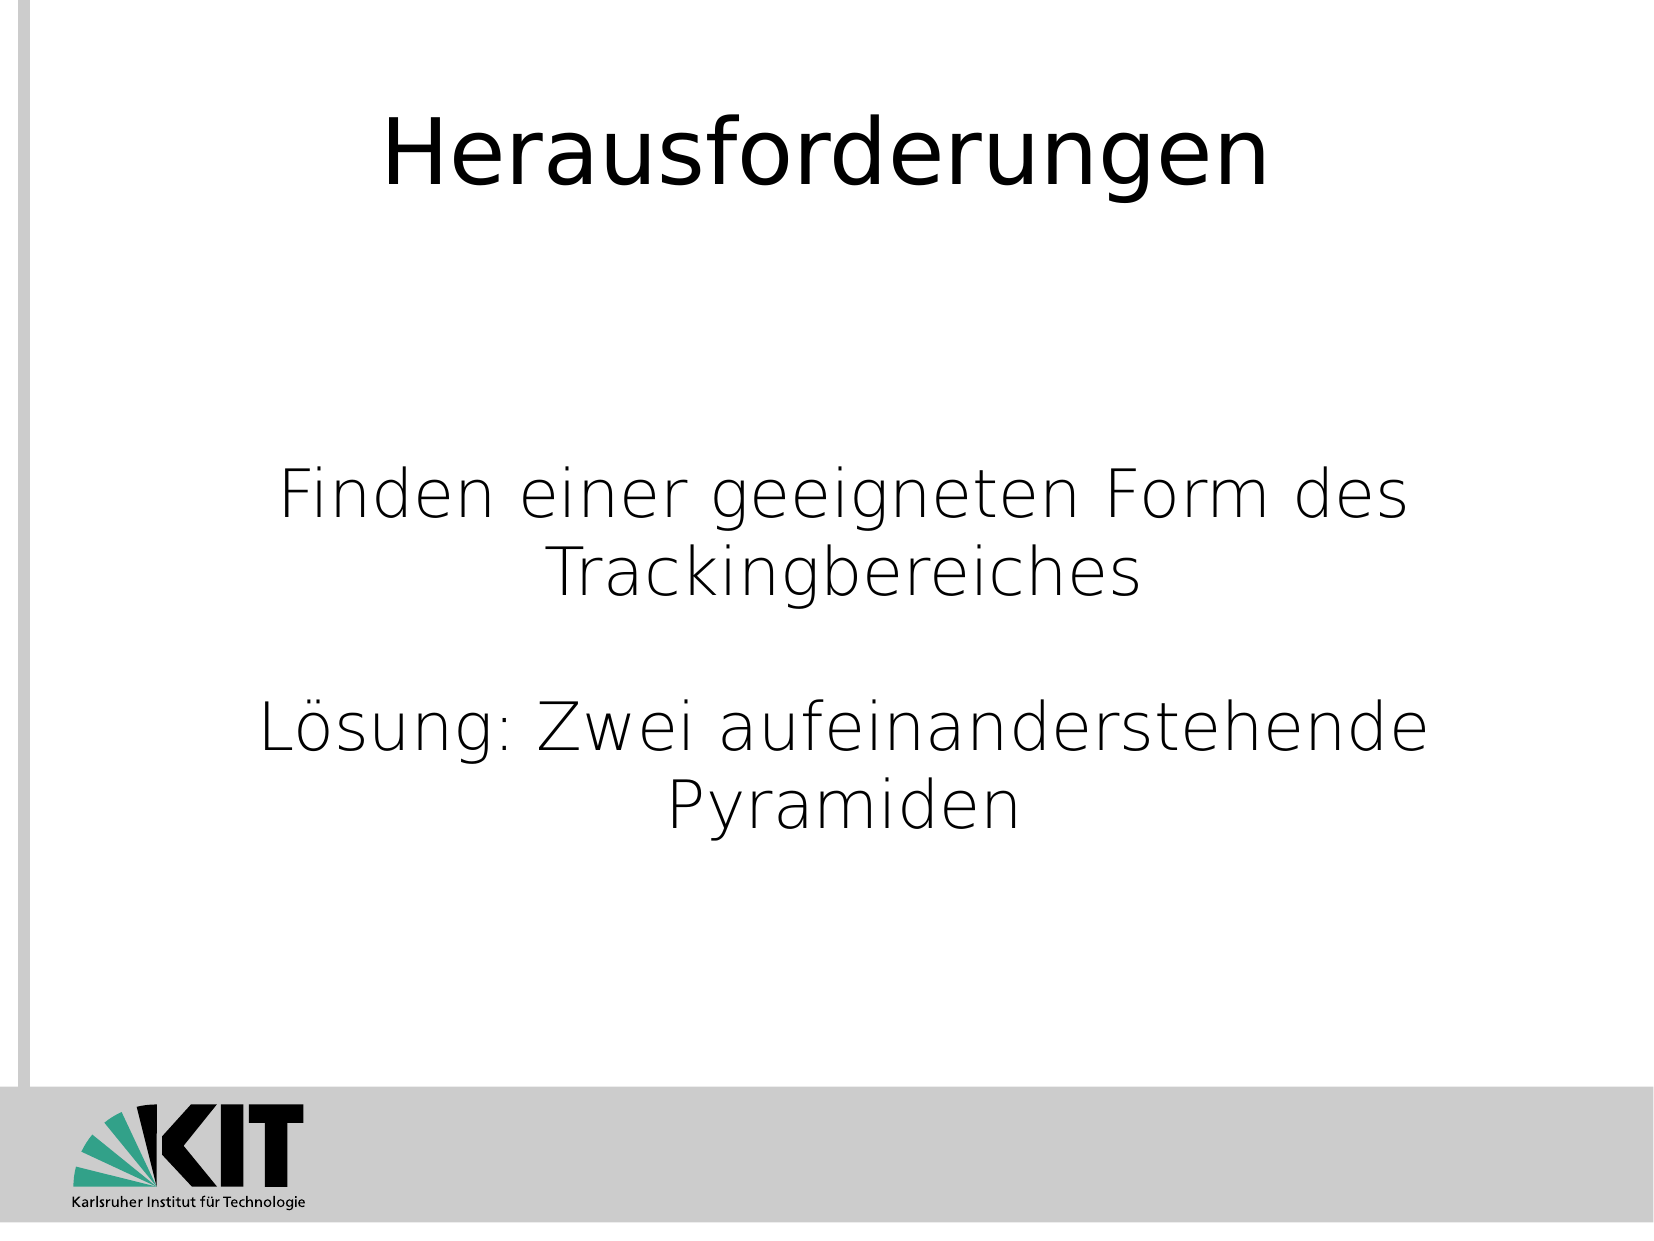

# Herausforderungen
Finden einer geeigneten Form des Trackingbereiches
Lösung: Zwei aufeinanderstehende Pyramiden